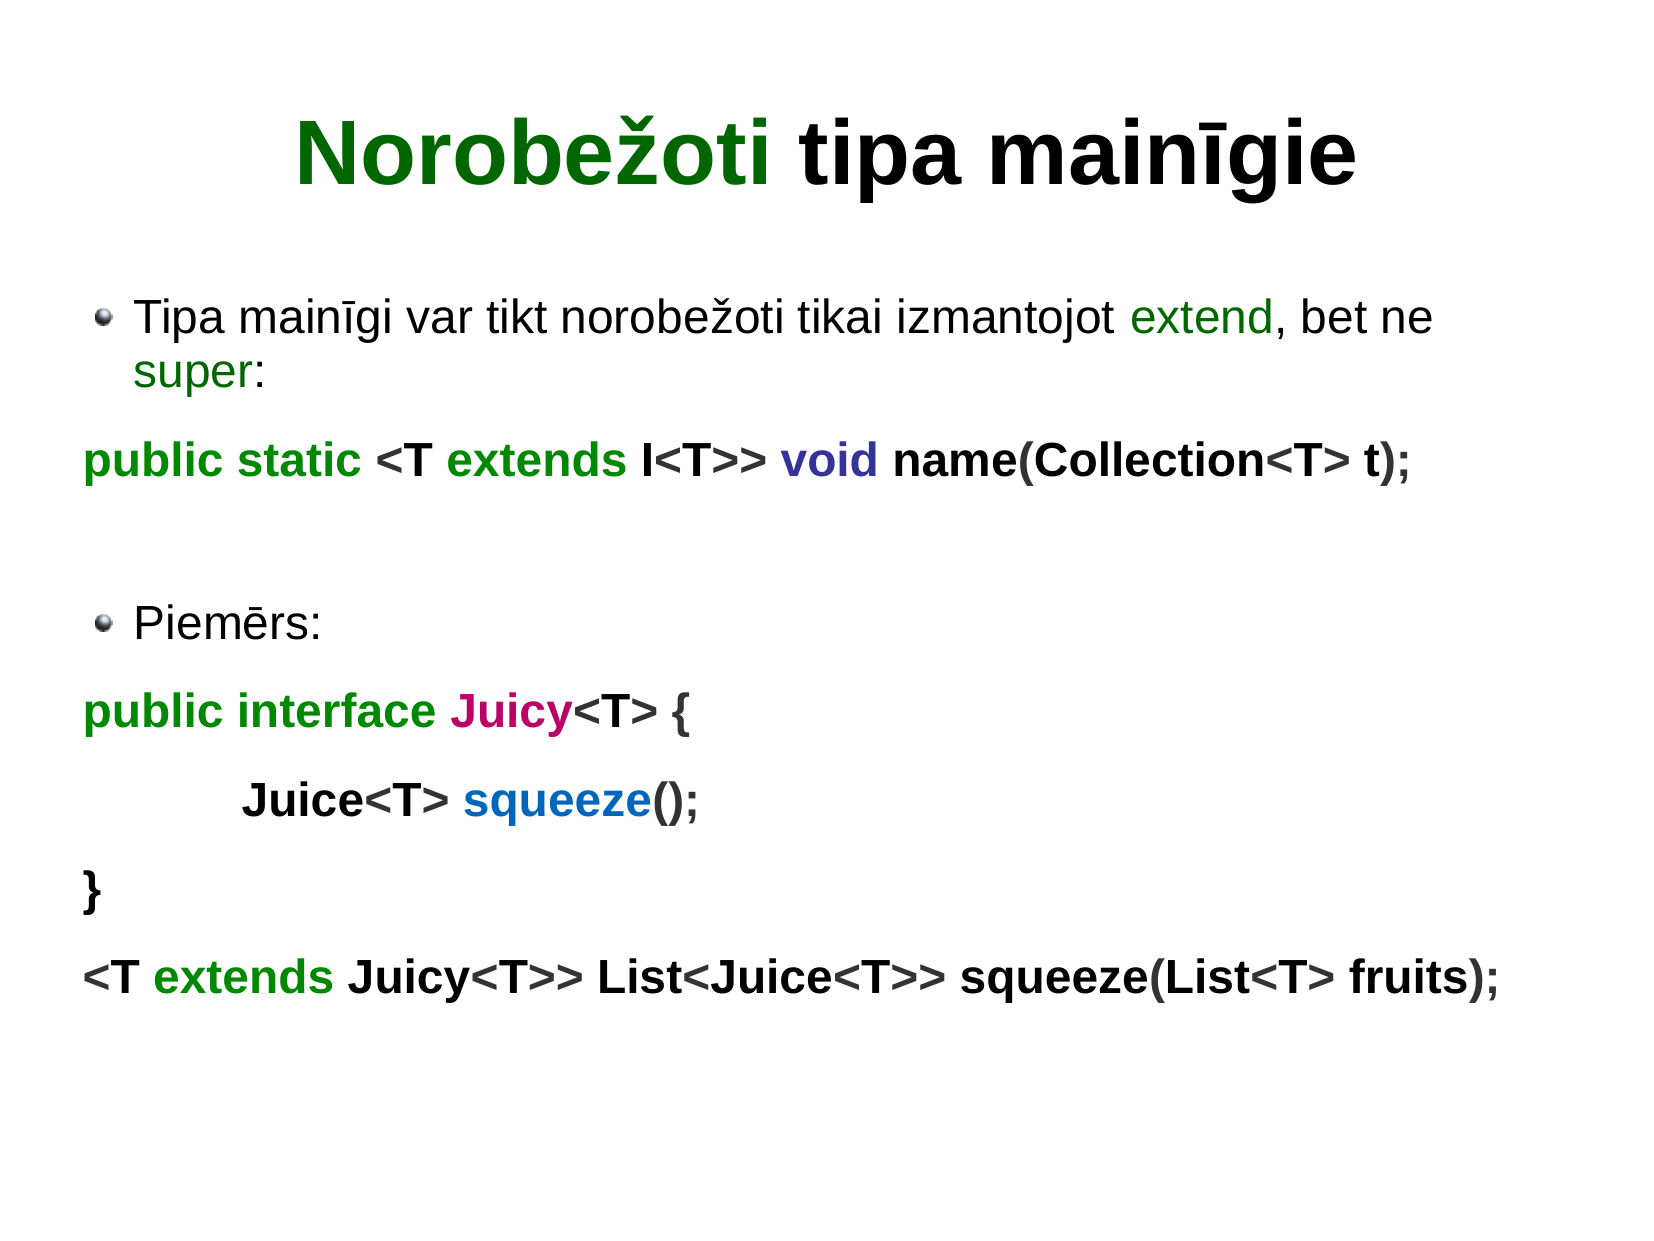

# Norobežoti tipa mainīgie
Tipa mainīgi var tikt norobežoti tikai izmantojot extend, bet ne super:
public static <T extends I<T>> void name(Collection<T> t);
Piemērs:
public interface Juicy<T> {
 Juice<T> squeeze();
}
<T extends Juicy<T>> List<Juice<T>> squeeze(List<T> fruits);